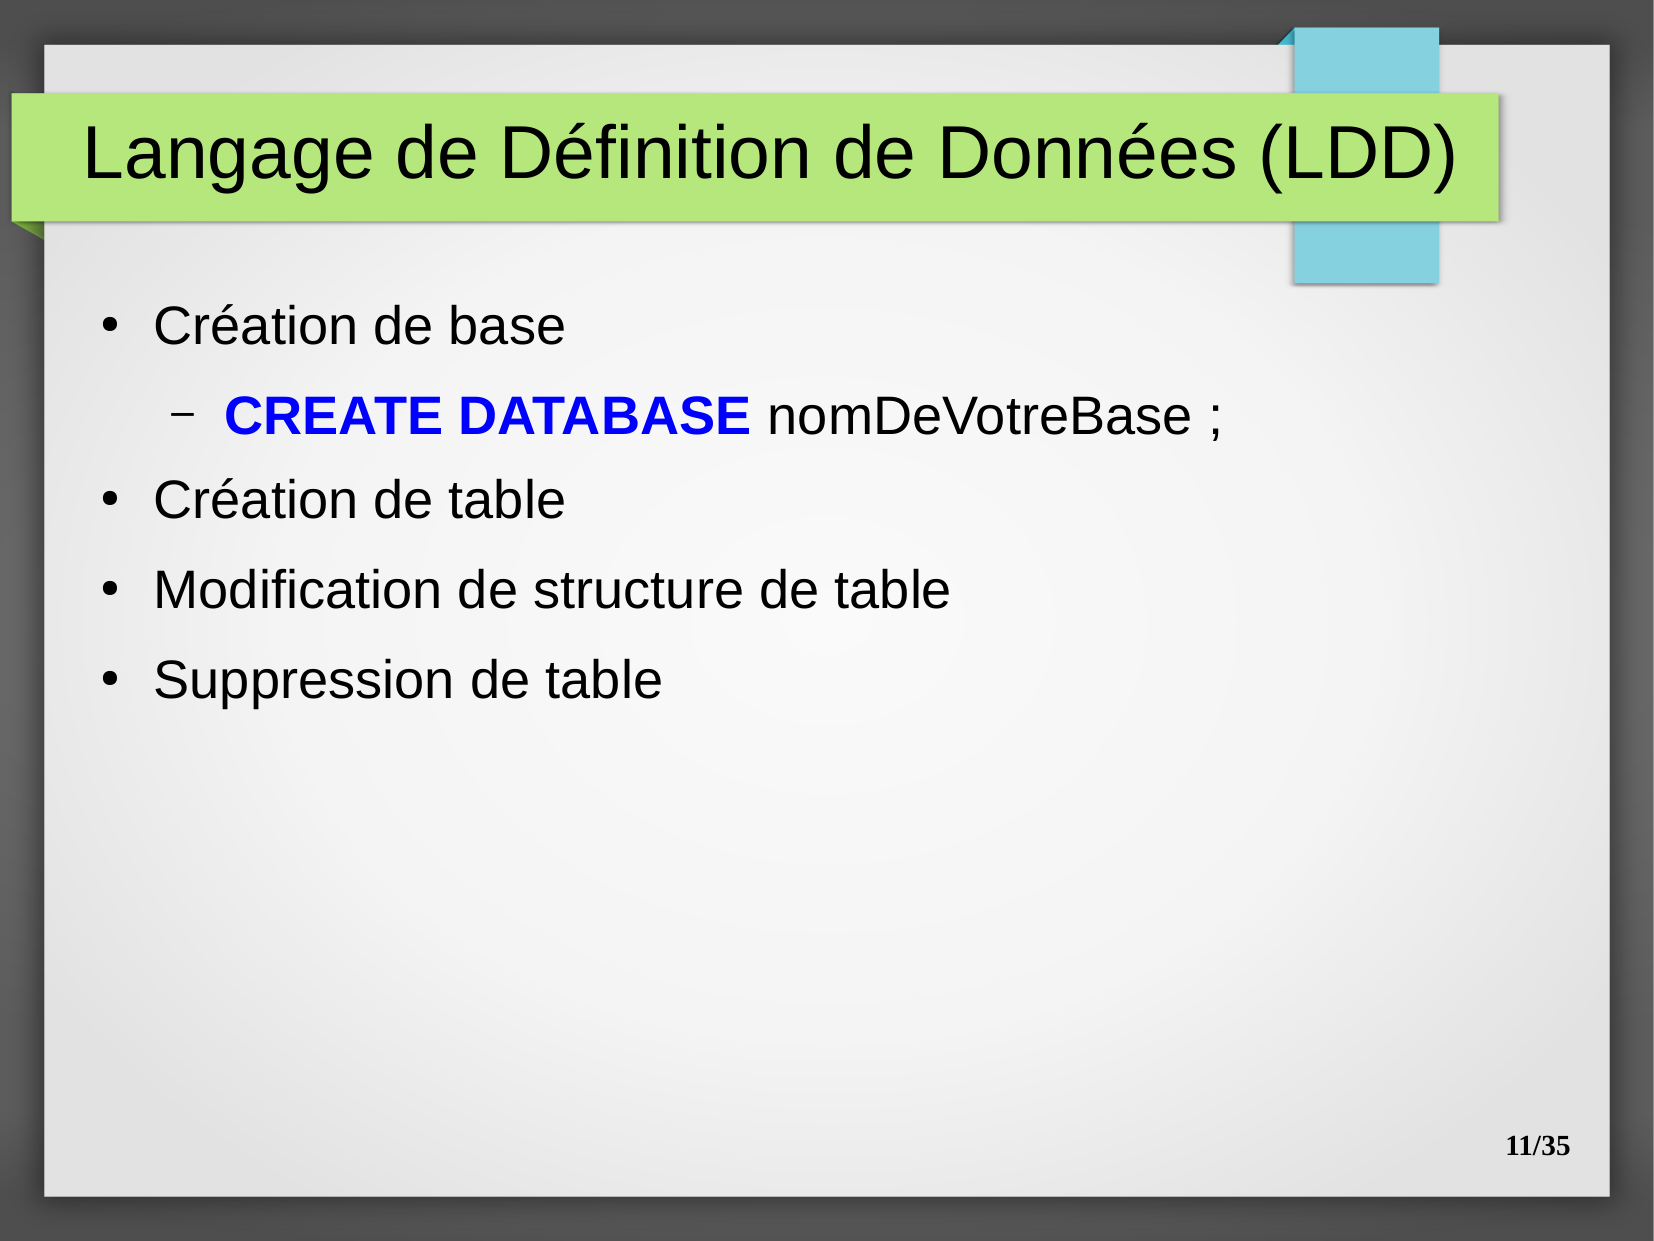

# Langage de Définition de Données (LDD)
Création de base
CREATE DATABASE nomDeVotreBase ;
Création de table
Modification de structure de table
Suppression de table
11